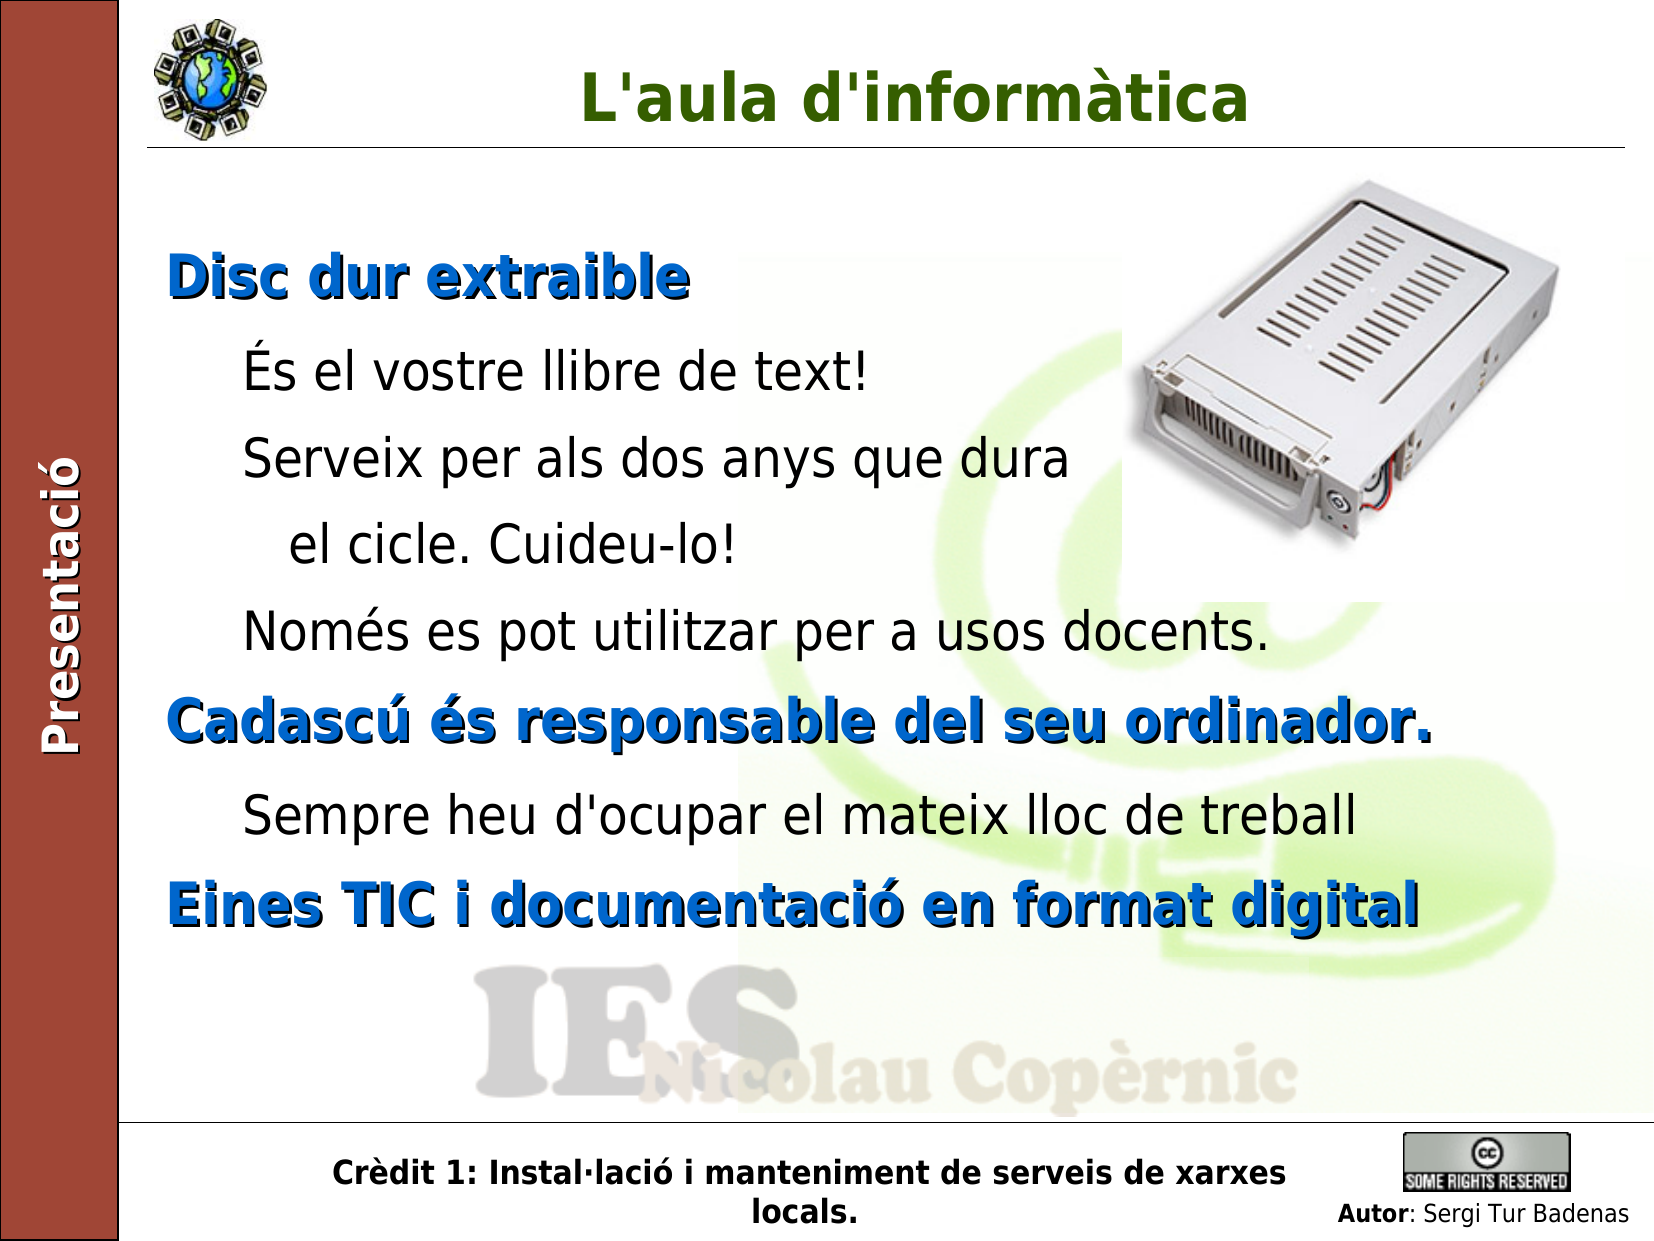

# L'aula d'informàtica
Disc dur extraible
És el vostre llibre de text!
Serveix per als dos anys que dura
 el cicle. Cuideu-lo!
Només es pot utilitzar per a usos docents.
Cadascú és responsable del seu ordinador.
Sempre heu d'ocupar el mateix lloc de treball
Eines TIC i documentació en format digital